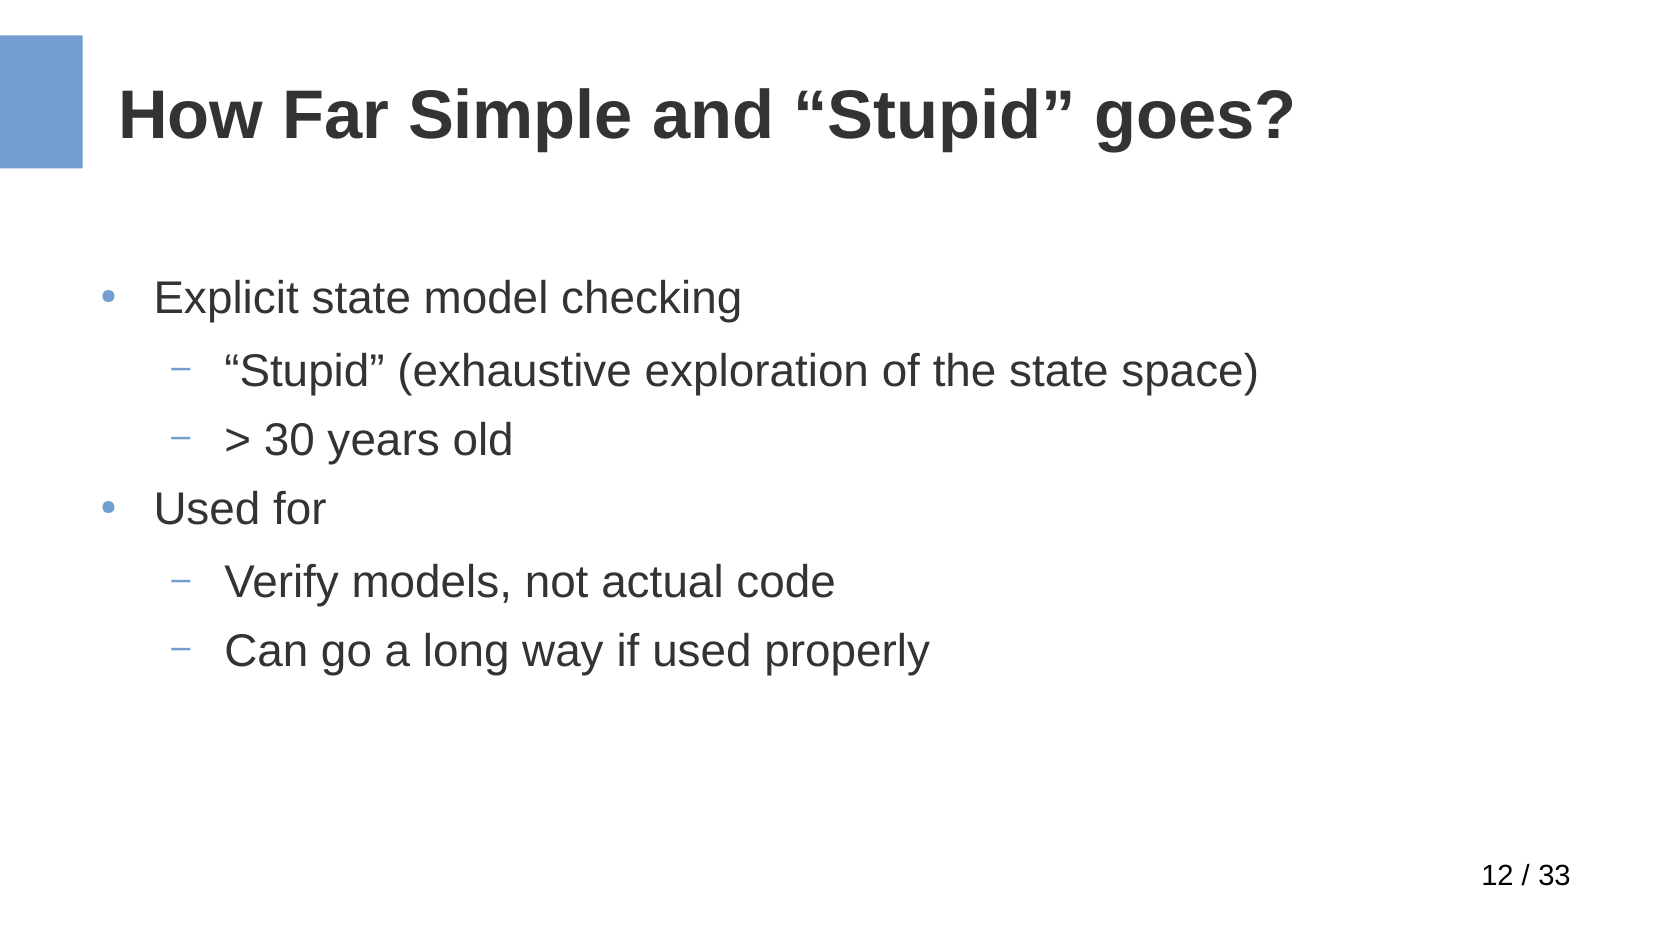

# How Far Simple and “Stupid” goes?
Explicit state model checking
“Stupid” (exhaustive exploration of the state space)
> 30 years old
Used for
Verify models, not actual code
Can go a long way if used properly
12